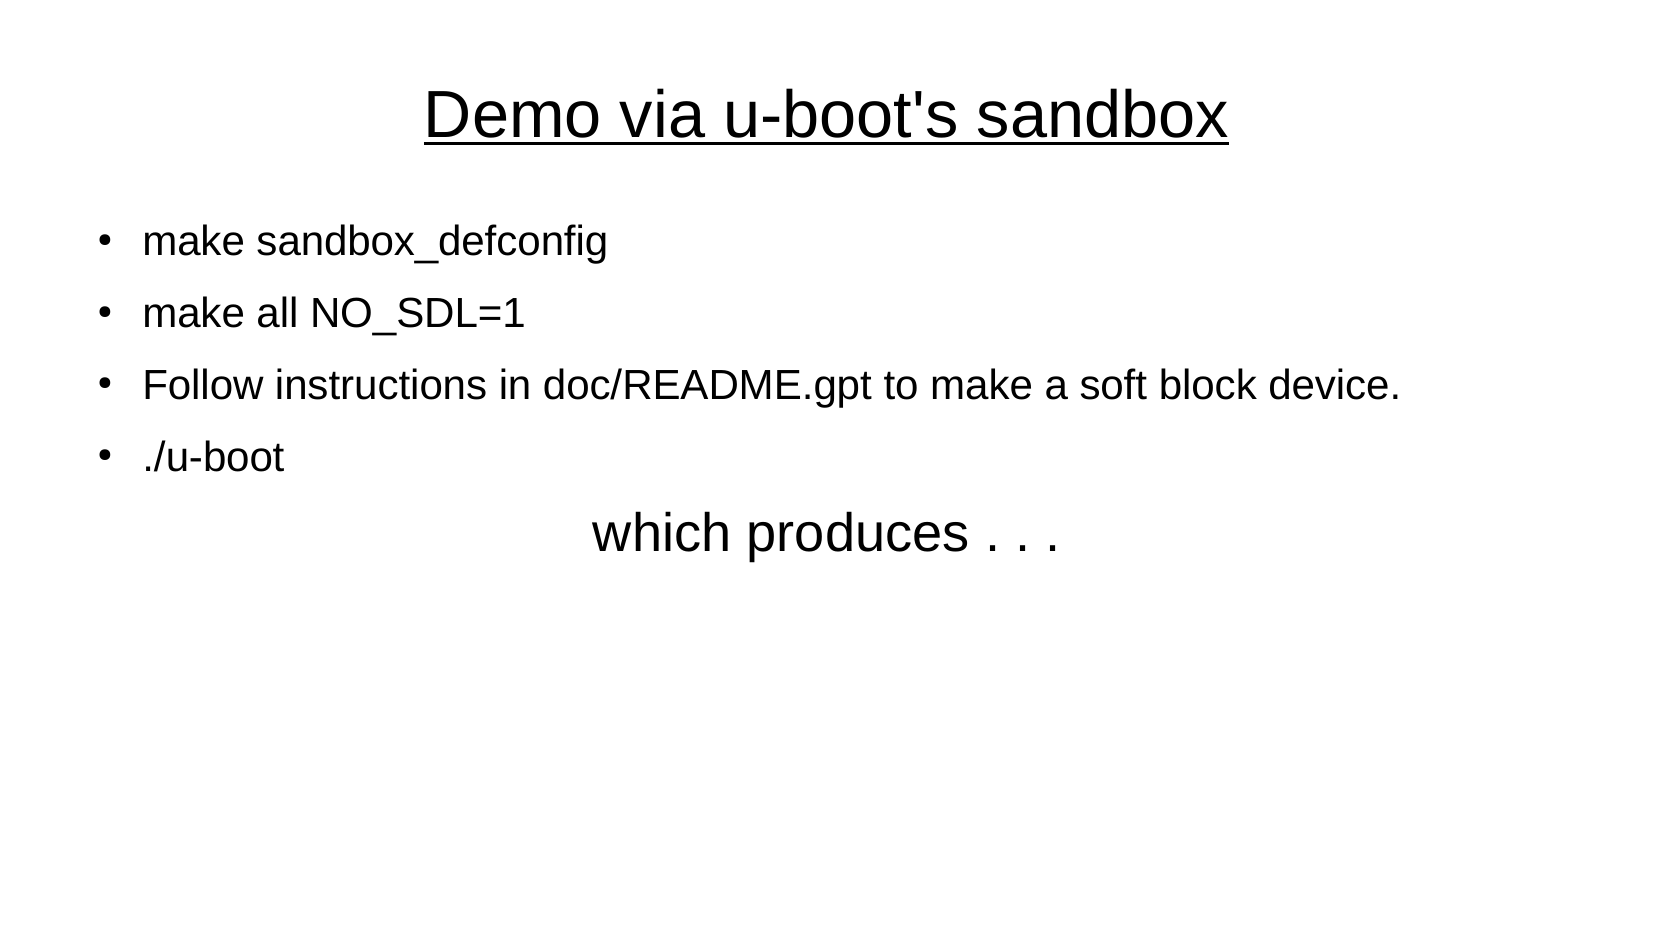

# Demo via u-boot's sandbox
make sandbox_defconfig
make all NO_SDL=1
Follow instructions in doc/README.gpt to make a soft block device.
./u-boot
which produces . . .